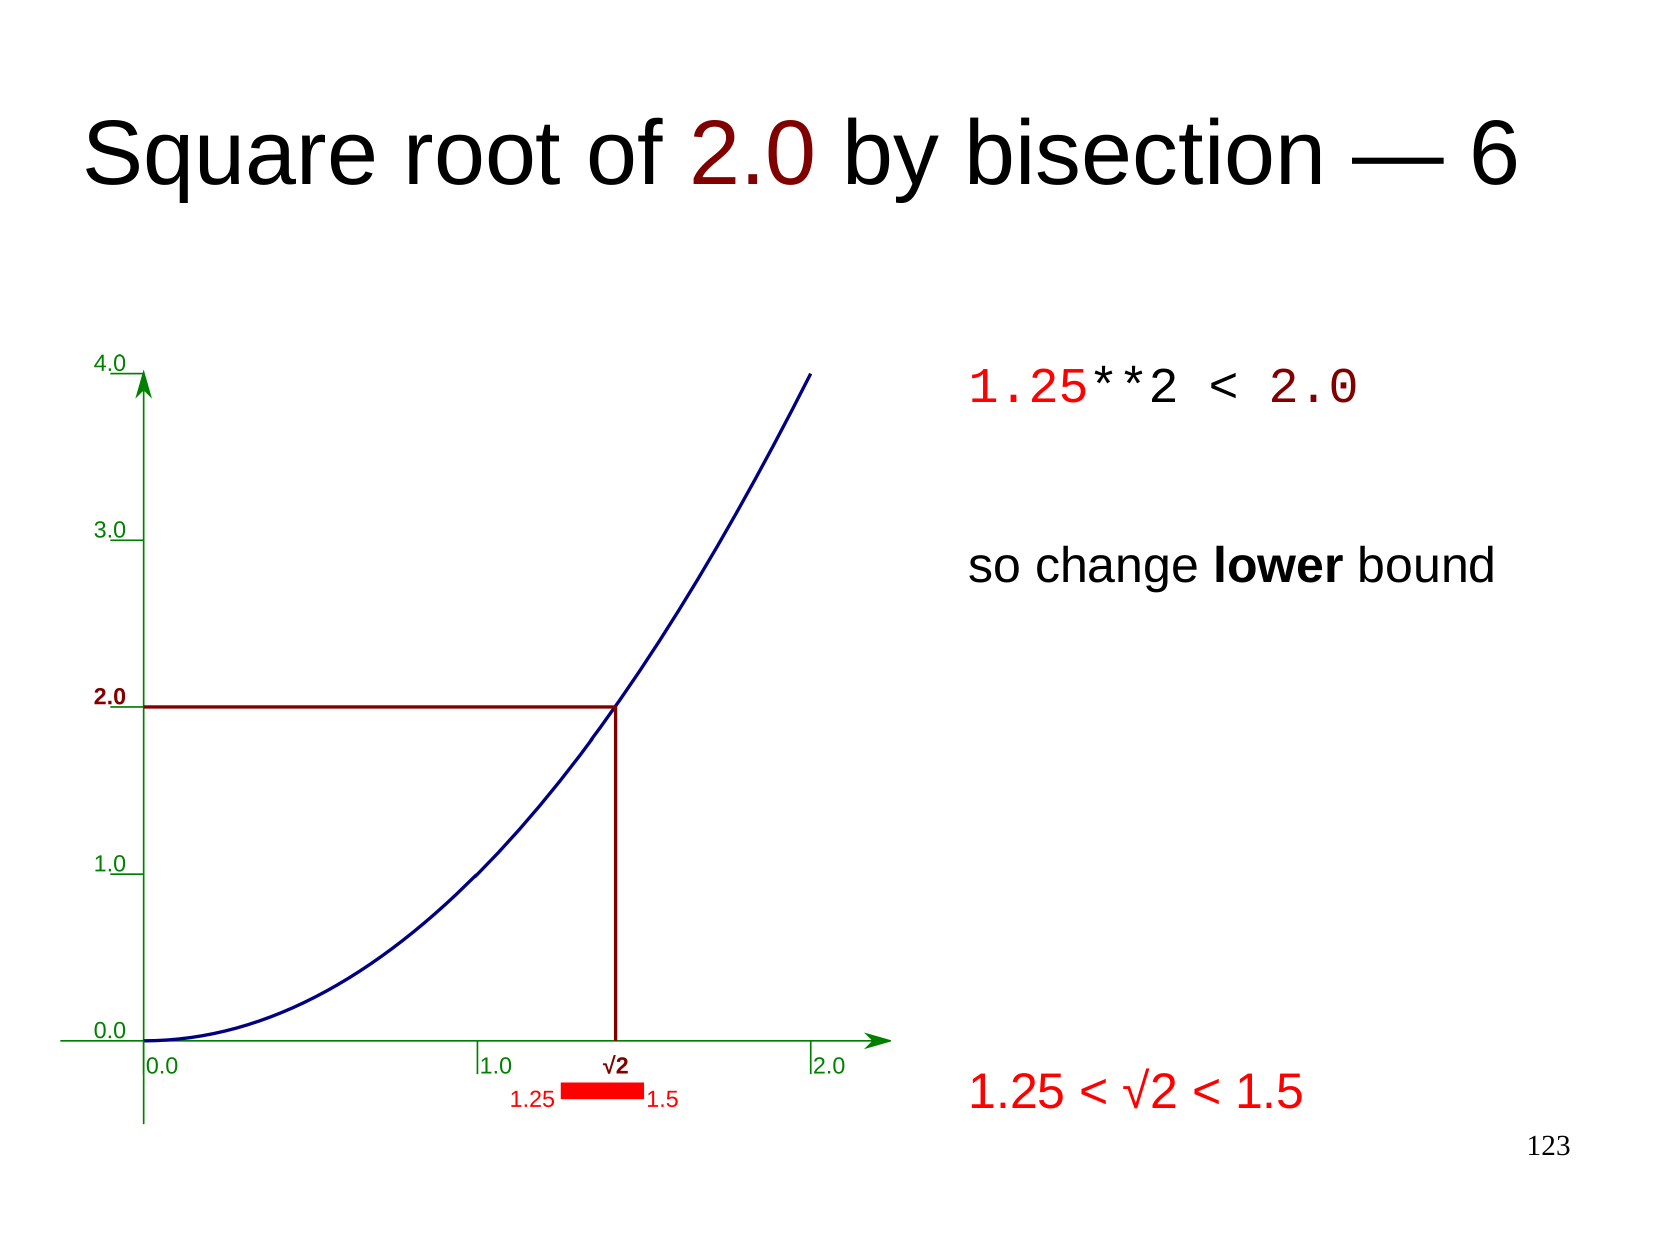

# Square root of 2.0 by bisection — 6
1.25**2 < 2.0
so change lower bound
1.25 < √2 < 1.5
123